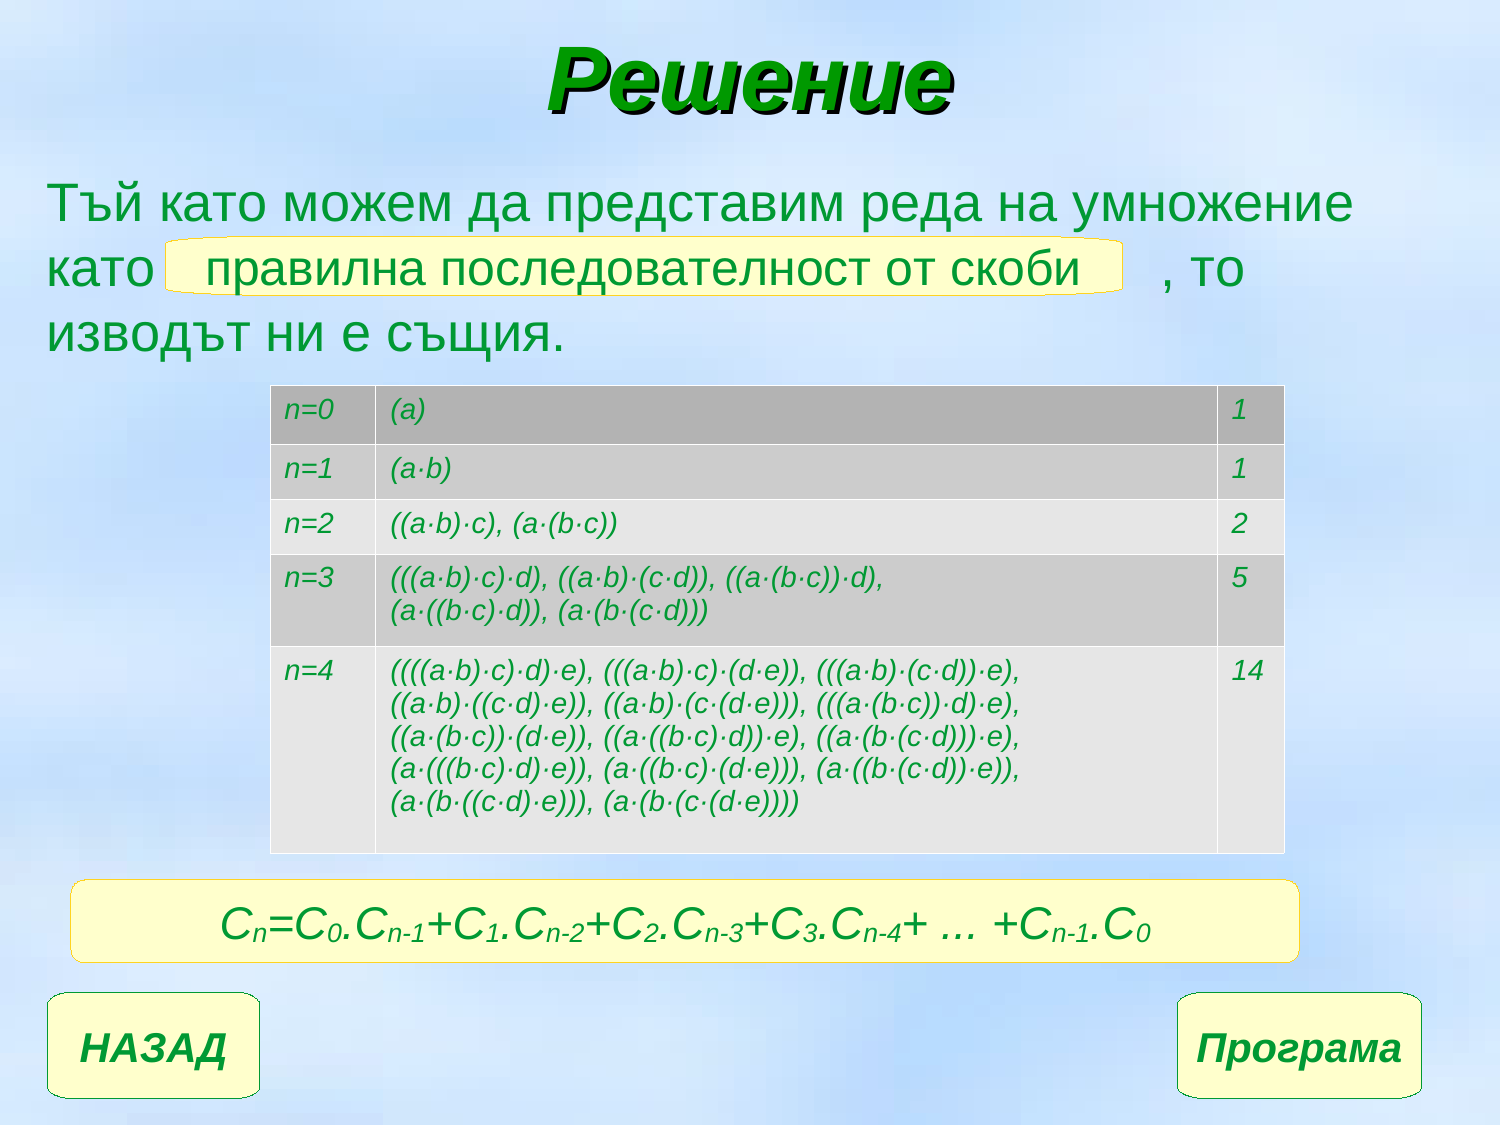

# Решение
Тъй като можем да представим реда на умножение като , то изводът ни е същия.
правилна последователност от скоби
| n=0 | (a) | 1 |
| --- | --- | --- |
| n=1 | (a·b) | 1 |
| n=2 | ((a·b)·c), (a·(b·c)) | 2 |
| n=3 | (((a·b)·c)·d), ((a·b)·(c·d)), ((a·(b·c))·d), (a·((b·c)·d)), (a·(b·(c·d))) | 5 |
| n=4 | ((((a·b)·c)·d)·e), (((a·b)·c)·(d·e)), (((a·b)·(c·d))·e), ((a·b)·((c·d)·e)), ((a·b)·(c·(d·e))), (((a·(b·c))·d)·e), ((a·(b·c))·(d·e)), ((a·((b·c)·d))·e), ((a·(b·(c·d)))·e), (a·(((b·c)·d)·e)), (a·((b·c)·(d·e))), (a·((b·(c·d))·e)), (a·(b·((c·d)·e))), (a·(b·(c·(d·e)))) | 14 |
Cn=C0.Cn-1+C1.Cn-2+C2.Cn-3+C3.Cn-4+ ... +Cn-1.C0
НАЗАД
Програма